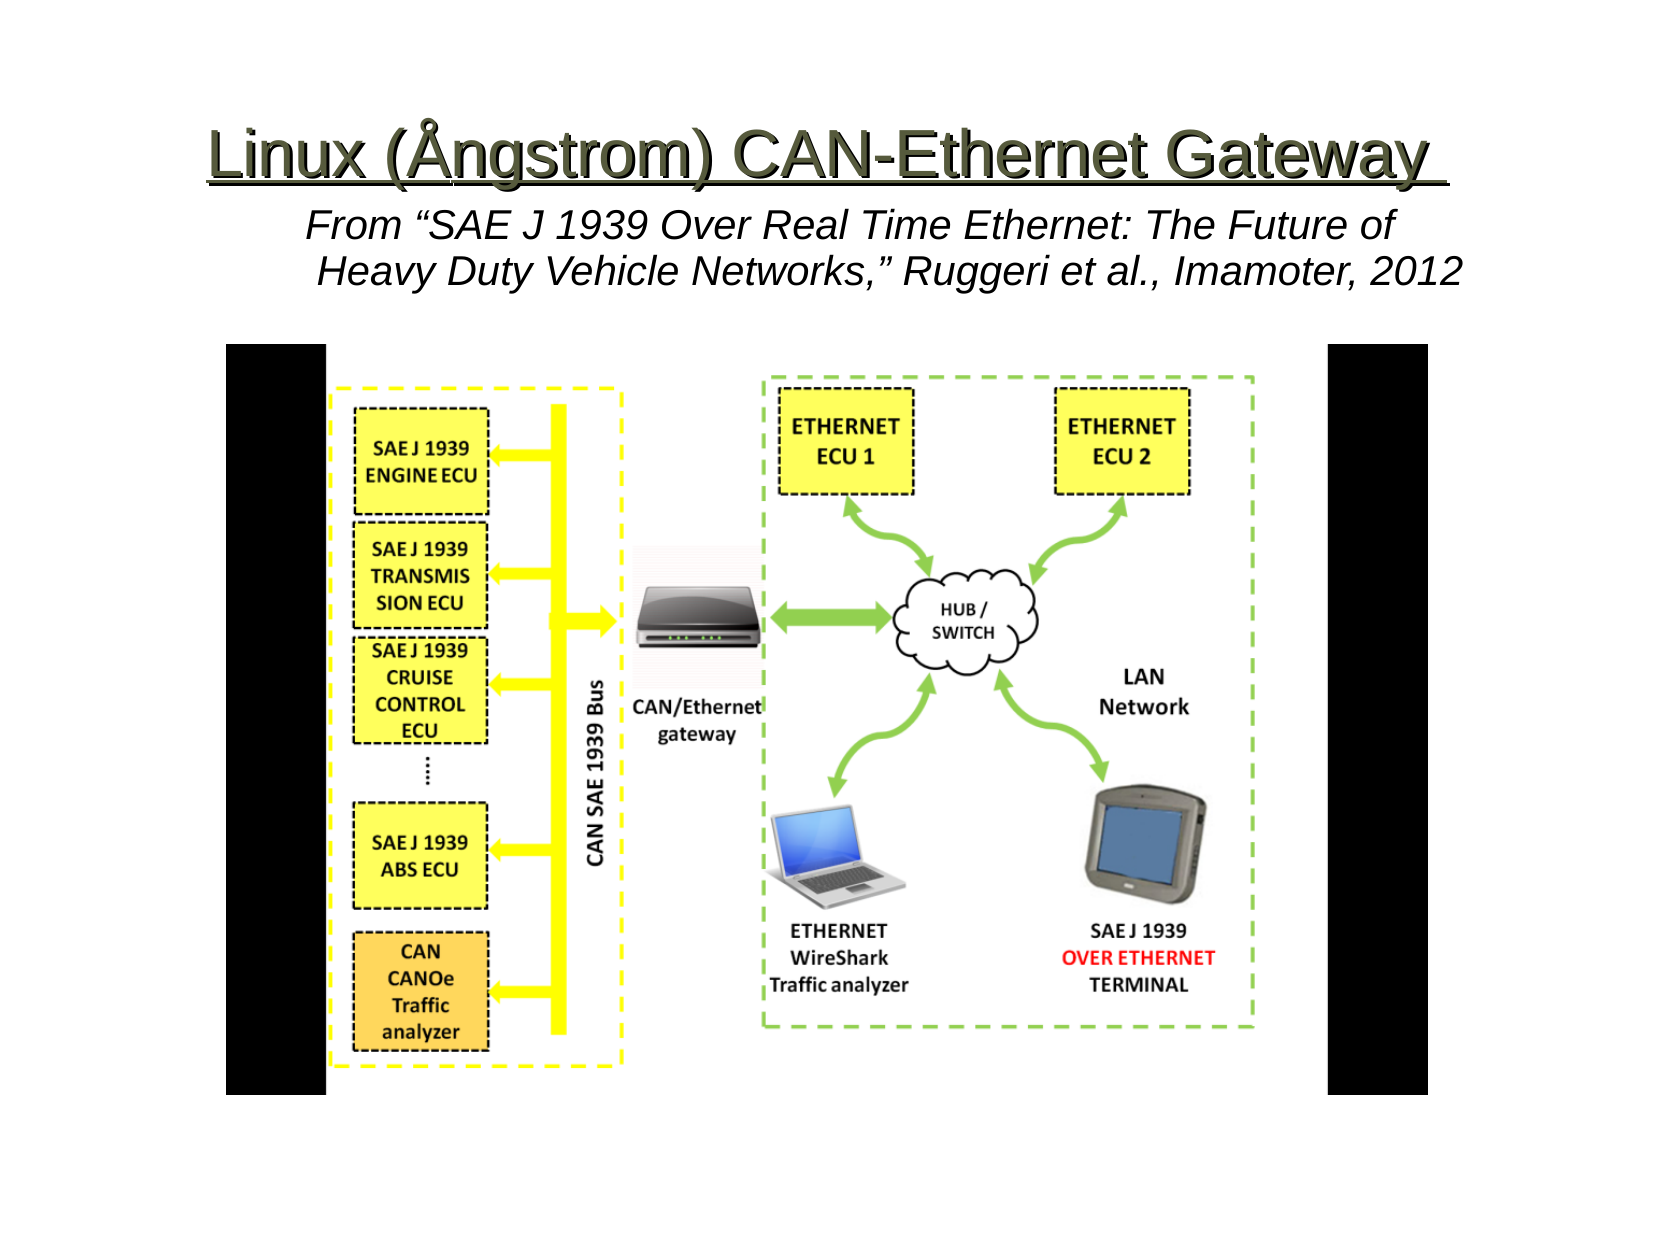

# Linux (Ångstrom) CAN-Ethernet Gateway
From “SAE J 1939 Over Real Time Ethernet: The Future of
 Heavy Duty Vehicle Networks,” Ruggeri et al., Imamoter, 2012
12